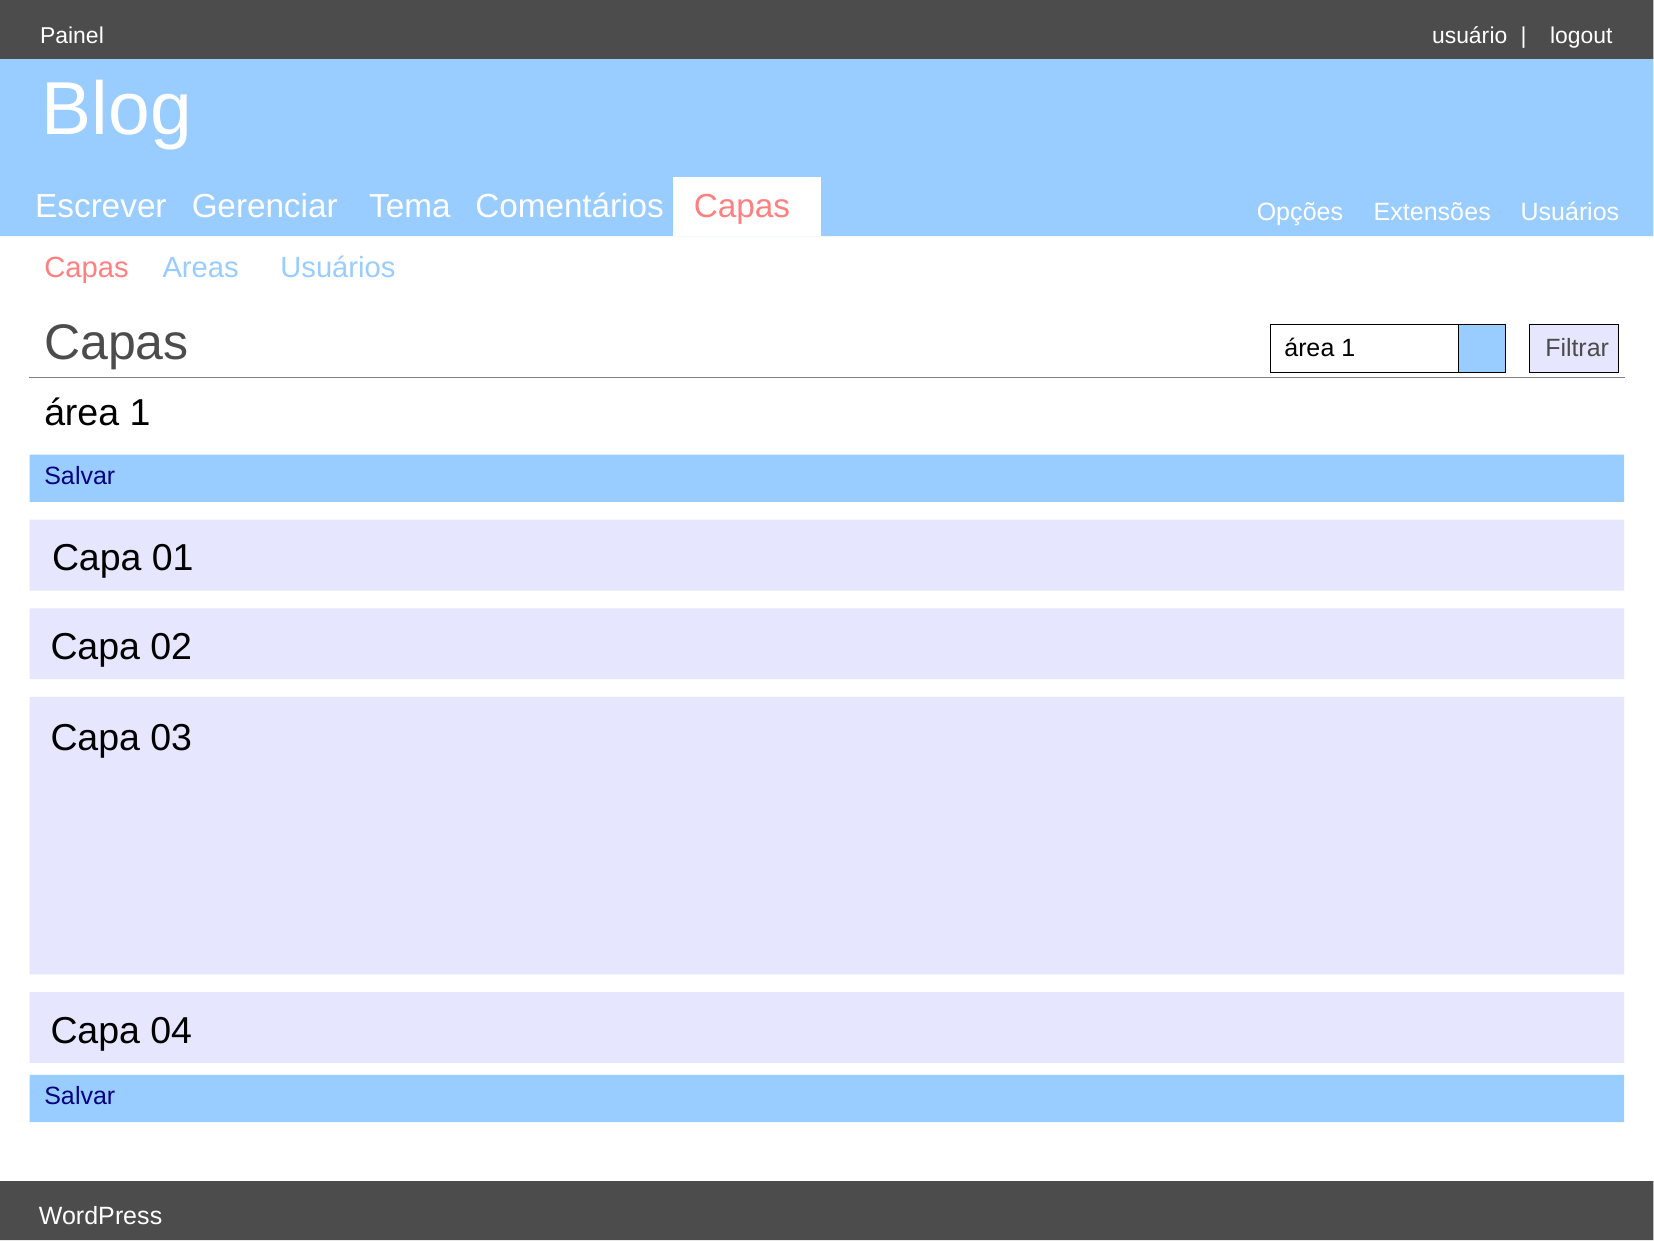

Painel
usuário
|
logout
Blog
Escrever
Gerenciar
Tema
Comentários
Capas
Opções
Extensões
Usuários
Capas
Areas
Usuários
Capas
área 1
Filtrar
área 1
Salvar
Capa 01
Capa 02
Capa 03
Capa 04
Salvar
WordPress